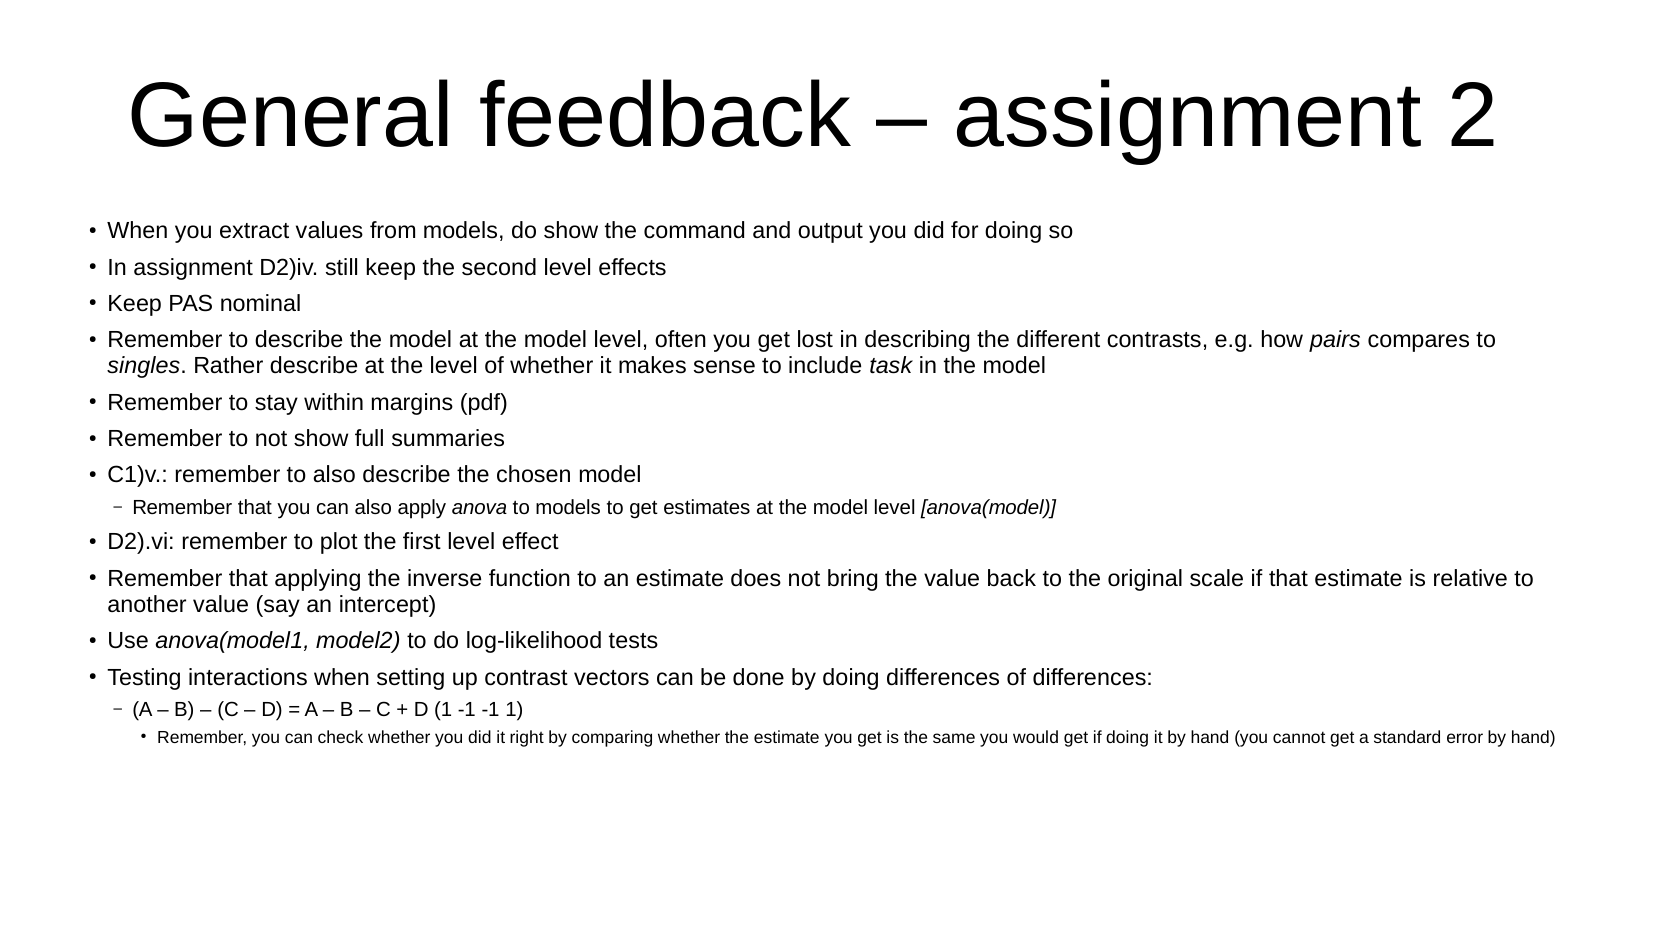

# General feedback – assignment 2
When you extract values from models, do show the command and output you did for doing so
In assignment D2)iv. still keep the second level effects
Keep PAS nominal
Remember to describe the model at the model level, often you get lost in describing the different contrasts, e.g. how pairs compares to singles. Rather describe at the level of whether it makes sense to include task in the model
Remember to stay within margins (pdf)
Remember to not show full summaries
C1)v.: remember to also describe the chosen model
Remember that you can also apply anova to models to get estimates at the model level [anova(model)]
D2).vi: remember to plot the first level effect
Remember that applying the inverse function to an estimate does not bring the value back to the original scale if that estimate is relative to another value (say an intercept)
Use anova(model1, model2) to do log-likelihood tests
Testing interactions when setting up contrast vectors can be done by doing differences of differences:
(A – B) – (C – D) = A – B – C + D (1 -1 -1 1)
Remember, you can check whether you did it right by comparing whether the estimate you get is the same you would get if doing it by hand (you cannot get a standard error by hand)